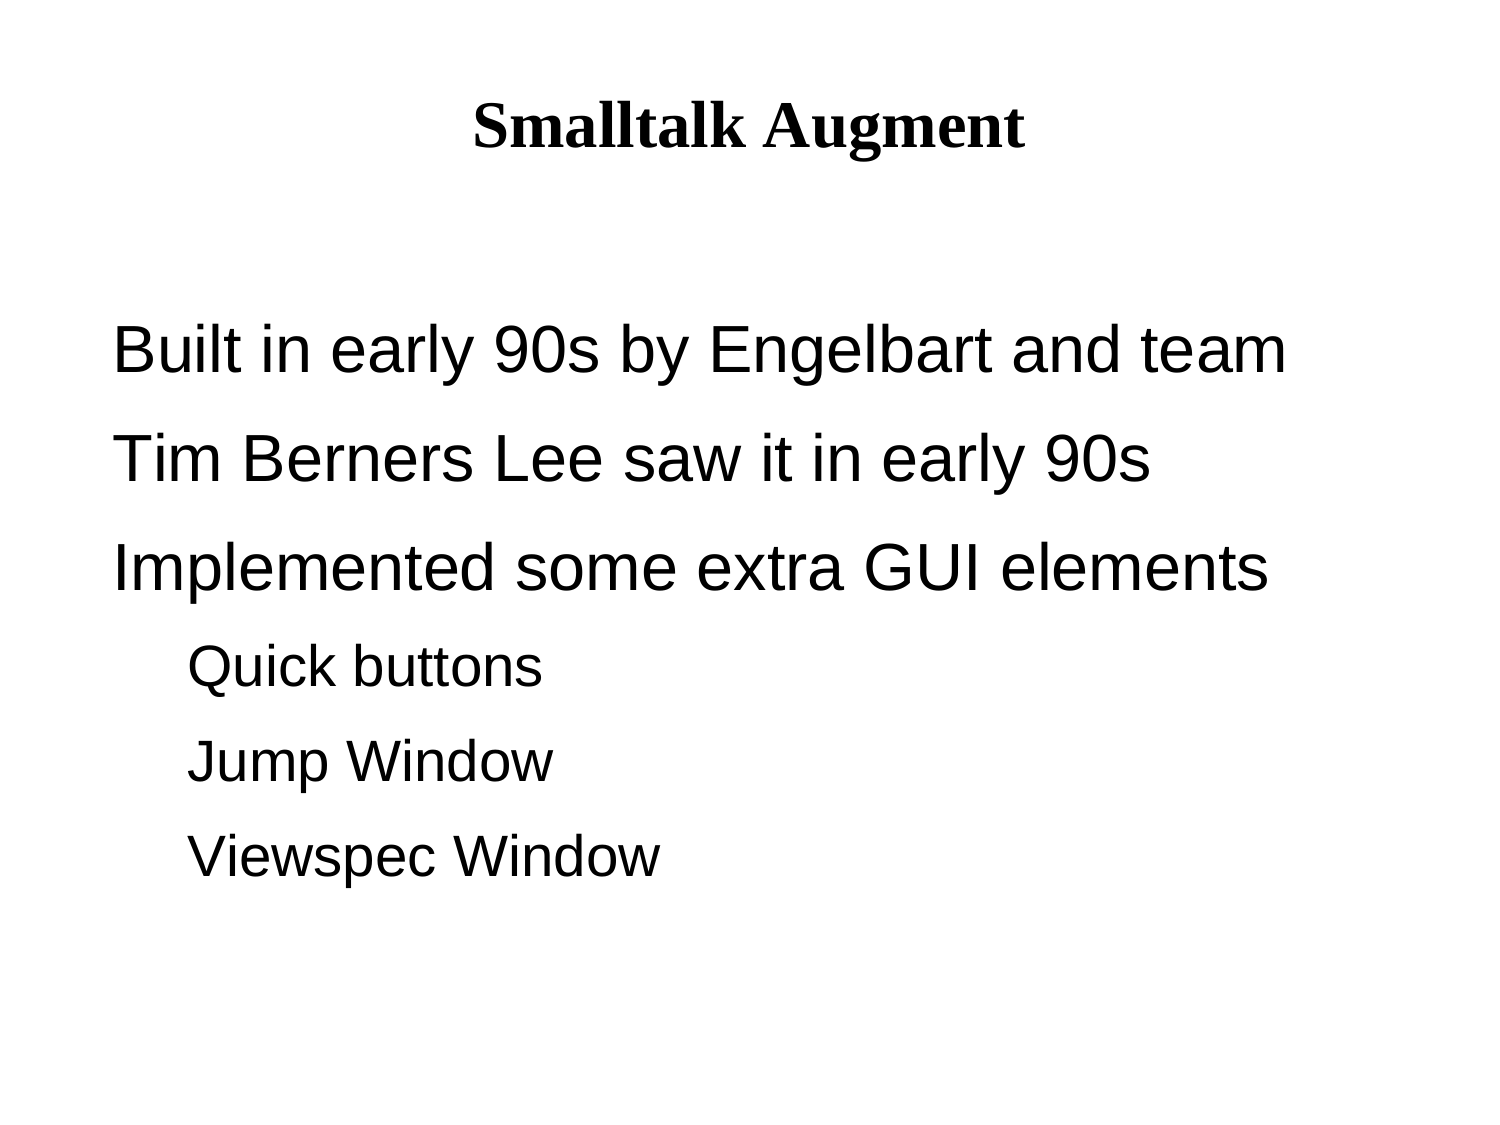

# Smalltalk Augment
Built in early 90s by Engelbart and team
Tim Berners Lee saw it in early 90s
Implemented some extra GUI elements
Quick buttons
Jump Window
Viewspec Window